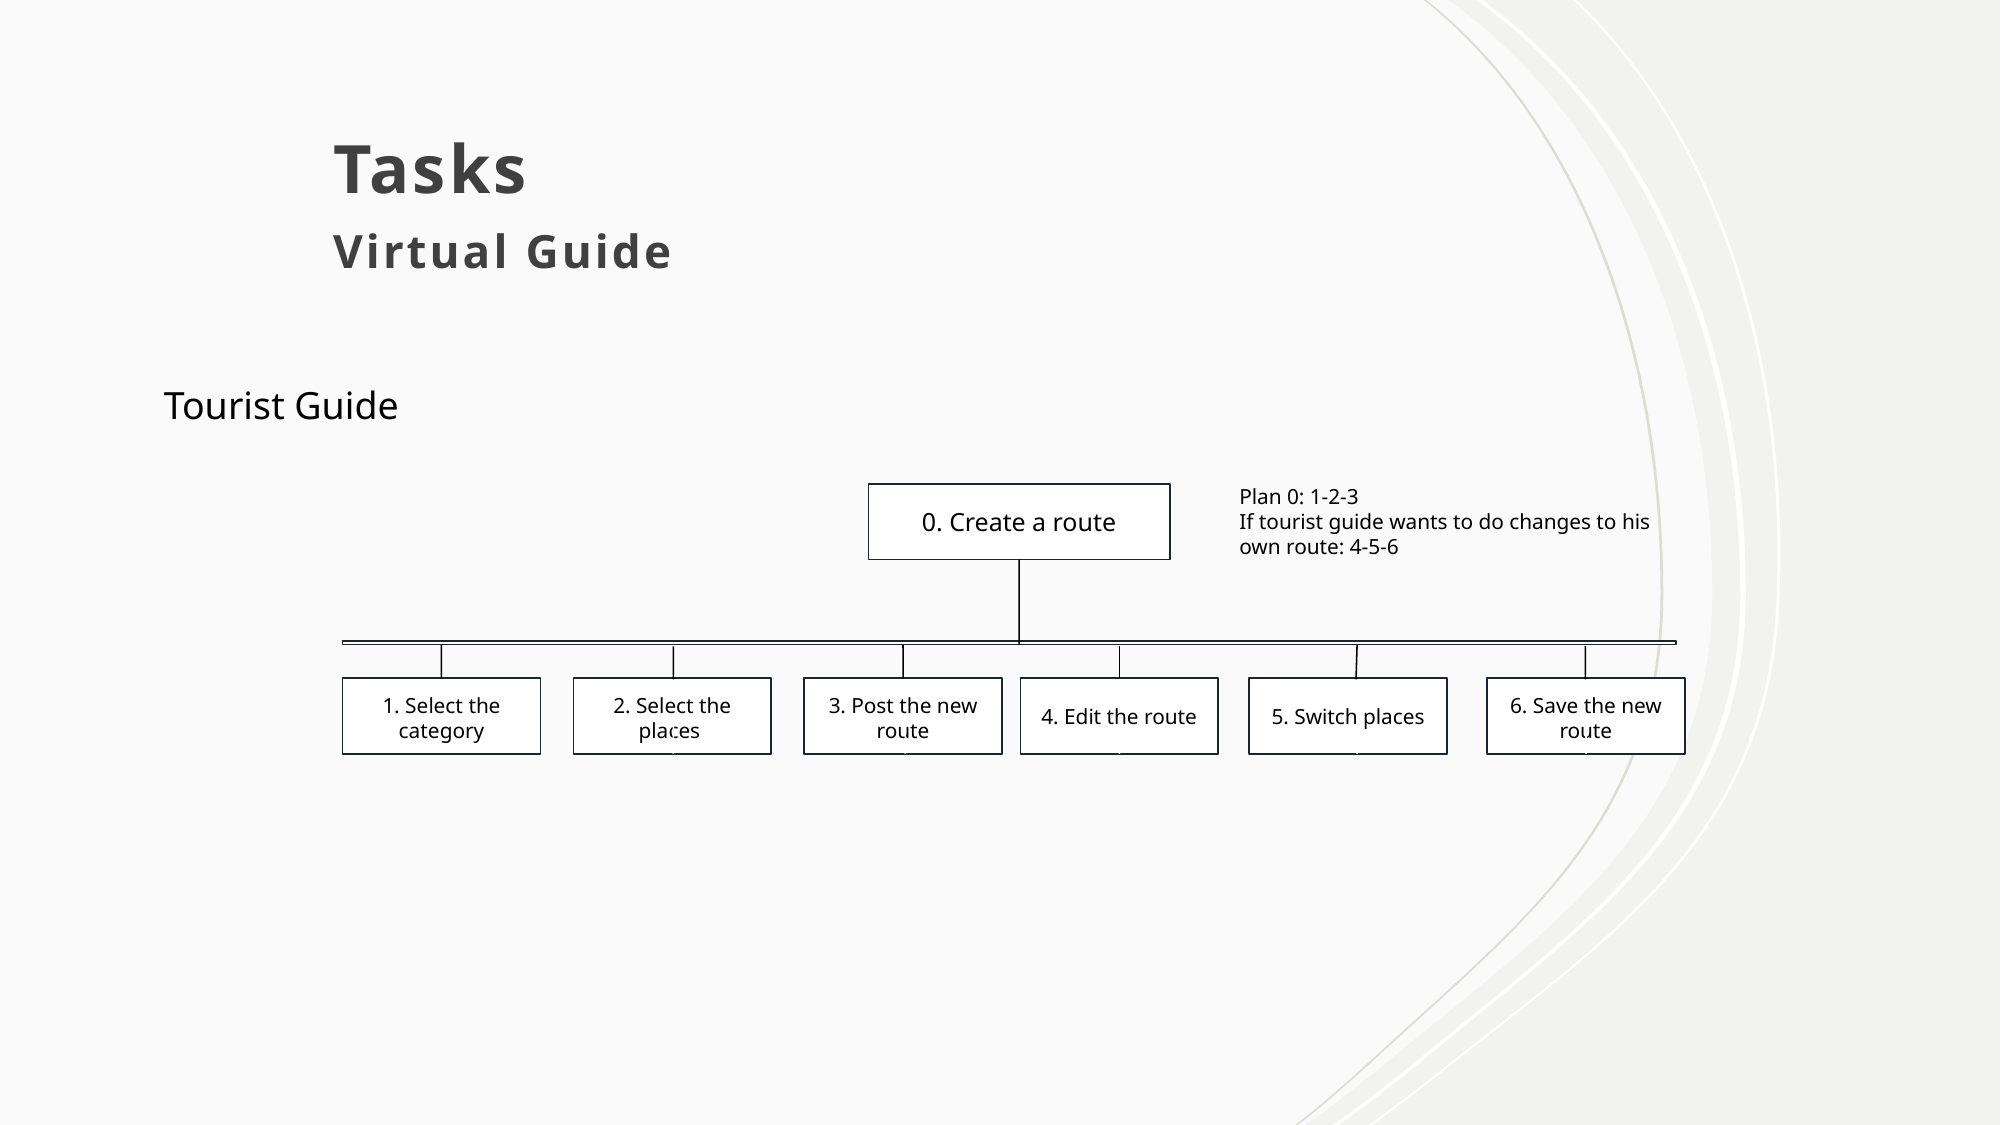

# Tasks Virtual Guide
Tourist Guide
Plan 0: 1-2-3
If tourist guide wants to do changes to his own route: 4-5-6
0. Create a route
1. Select the category
2. Select the places
3. Post the new route
4. Edit the route
5. Switch places
6. Save the new route